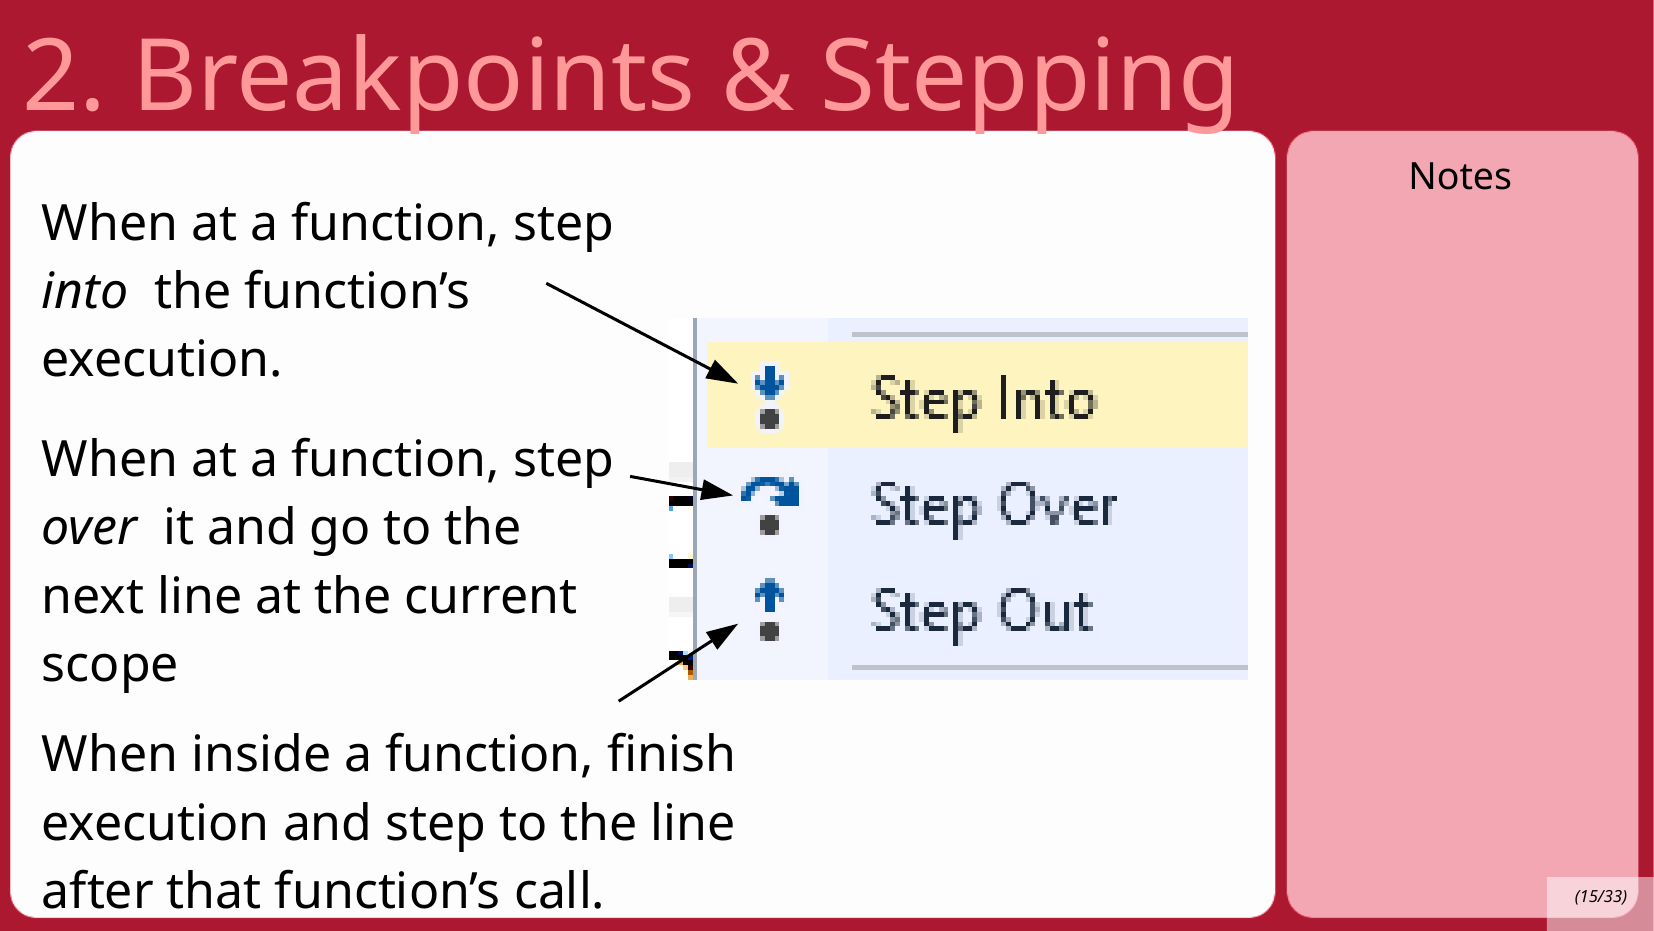

# 2. Breakpoints & Stepping
Notes
When at a function, step into the function’s execution.
When at a function, step over it and go to the next line at the current scope
When inside a function, finish execution and step to the line after that function’s call.